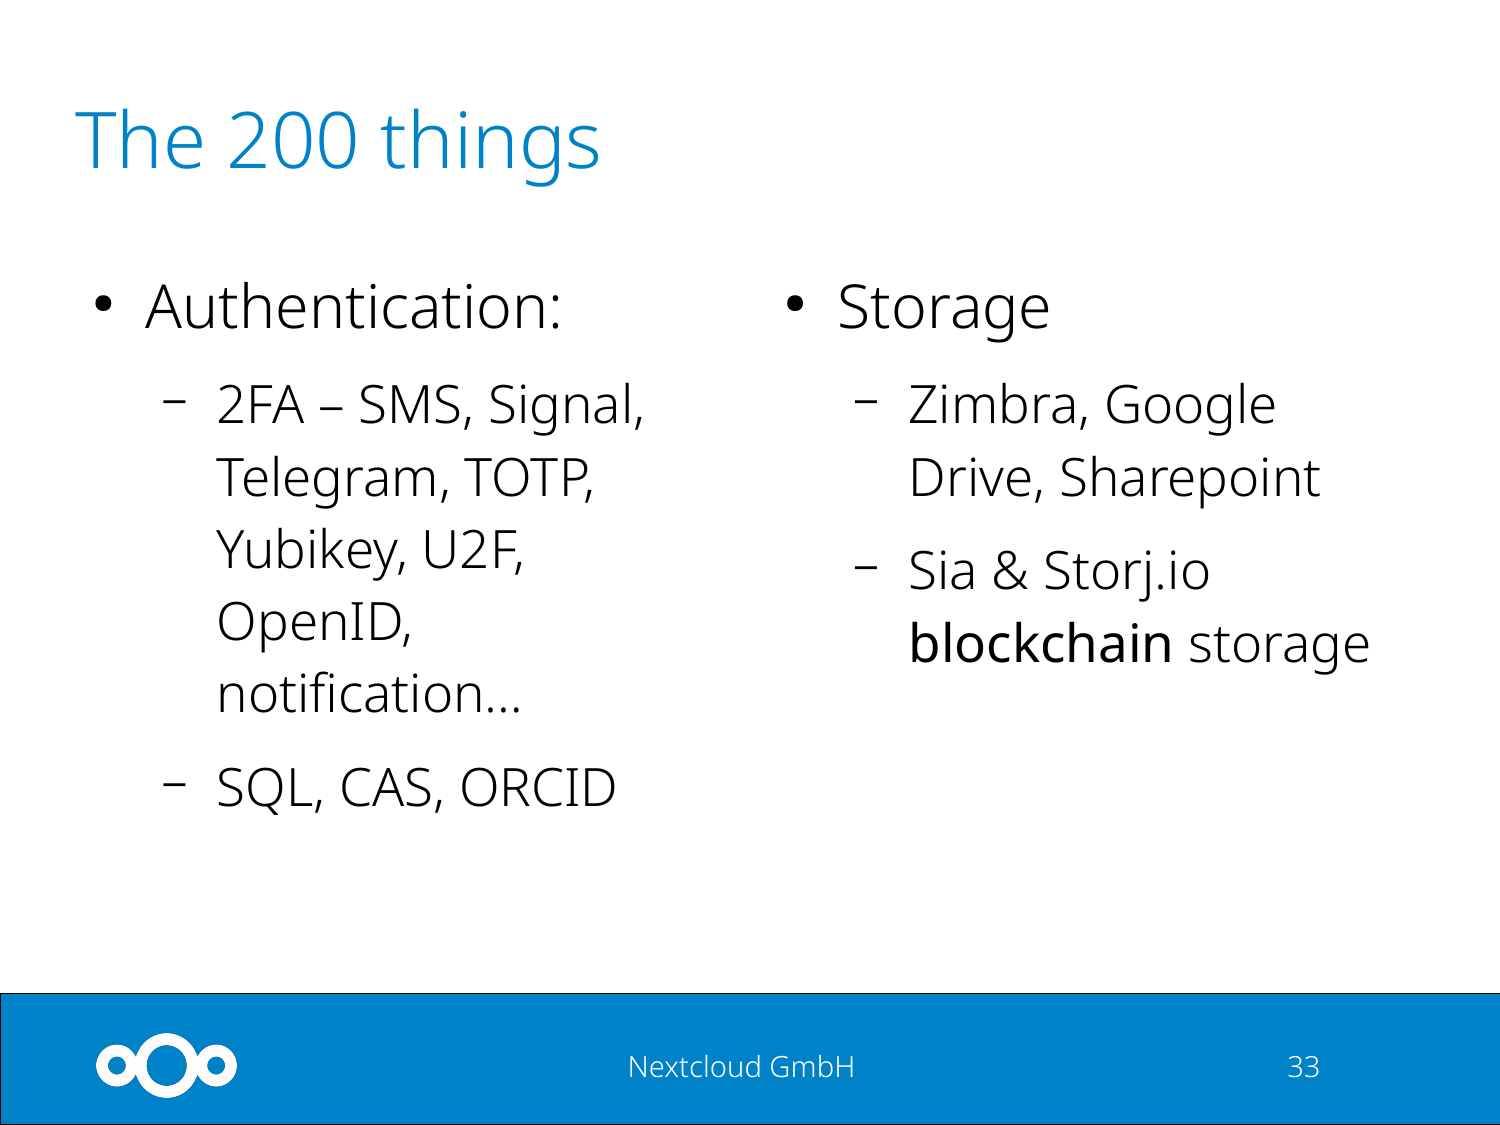

# The 200 things
Authentication:
2FA – SMS, Signal, Telegram, TOTP, Yubikey, U2F, OpenID, notification…
SQL, CAS, ORCID
Storage
Zimbra, Google Drive, Sharepoint
Sia & Storj.io blockchain storage
© struktur AG
33